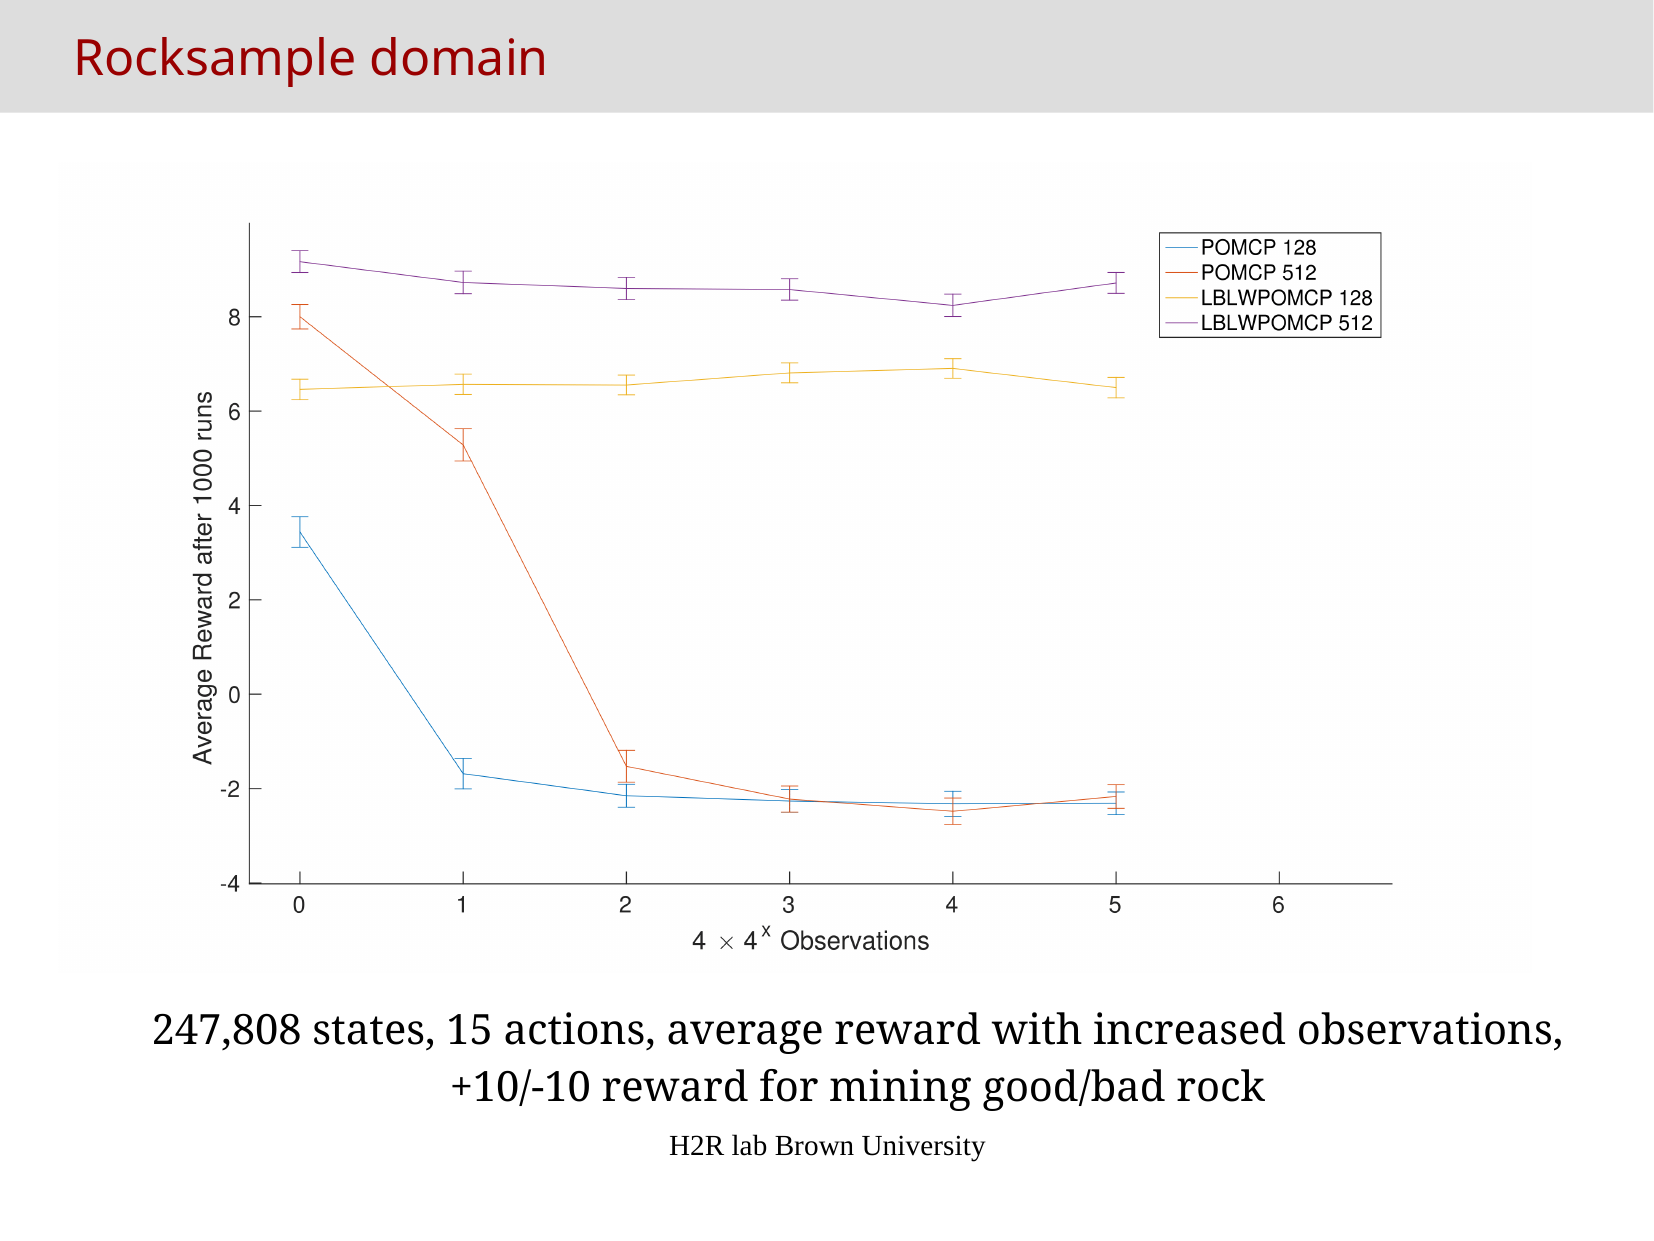

# Rocksample domain
247,808 states, 15 actions, average reward with increased observations,+10/-10 reward for mining good/bad rock
H2R lab Brown University